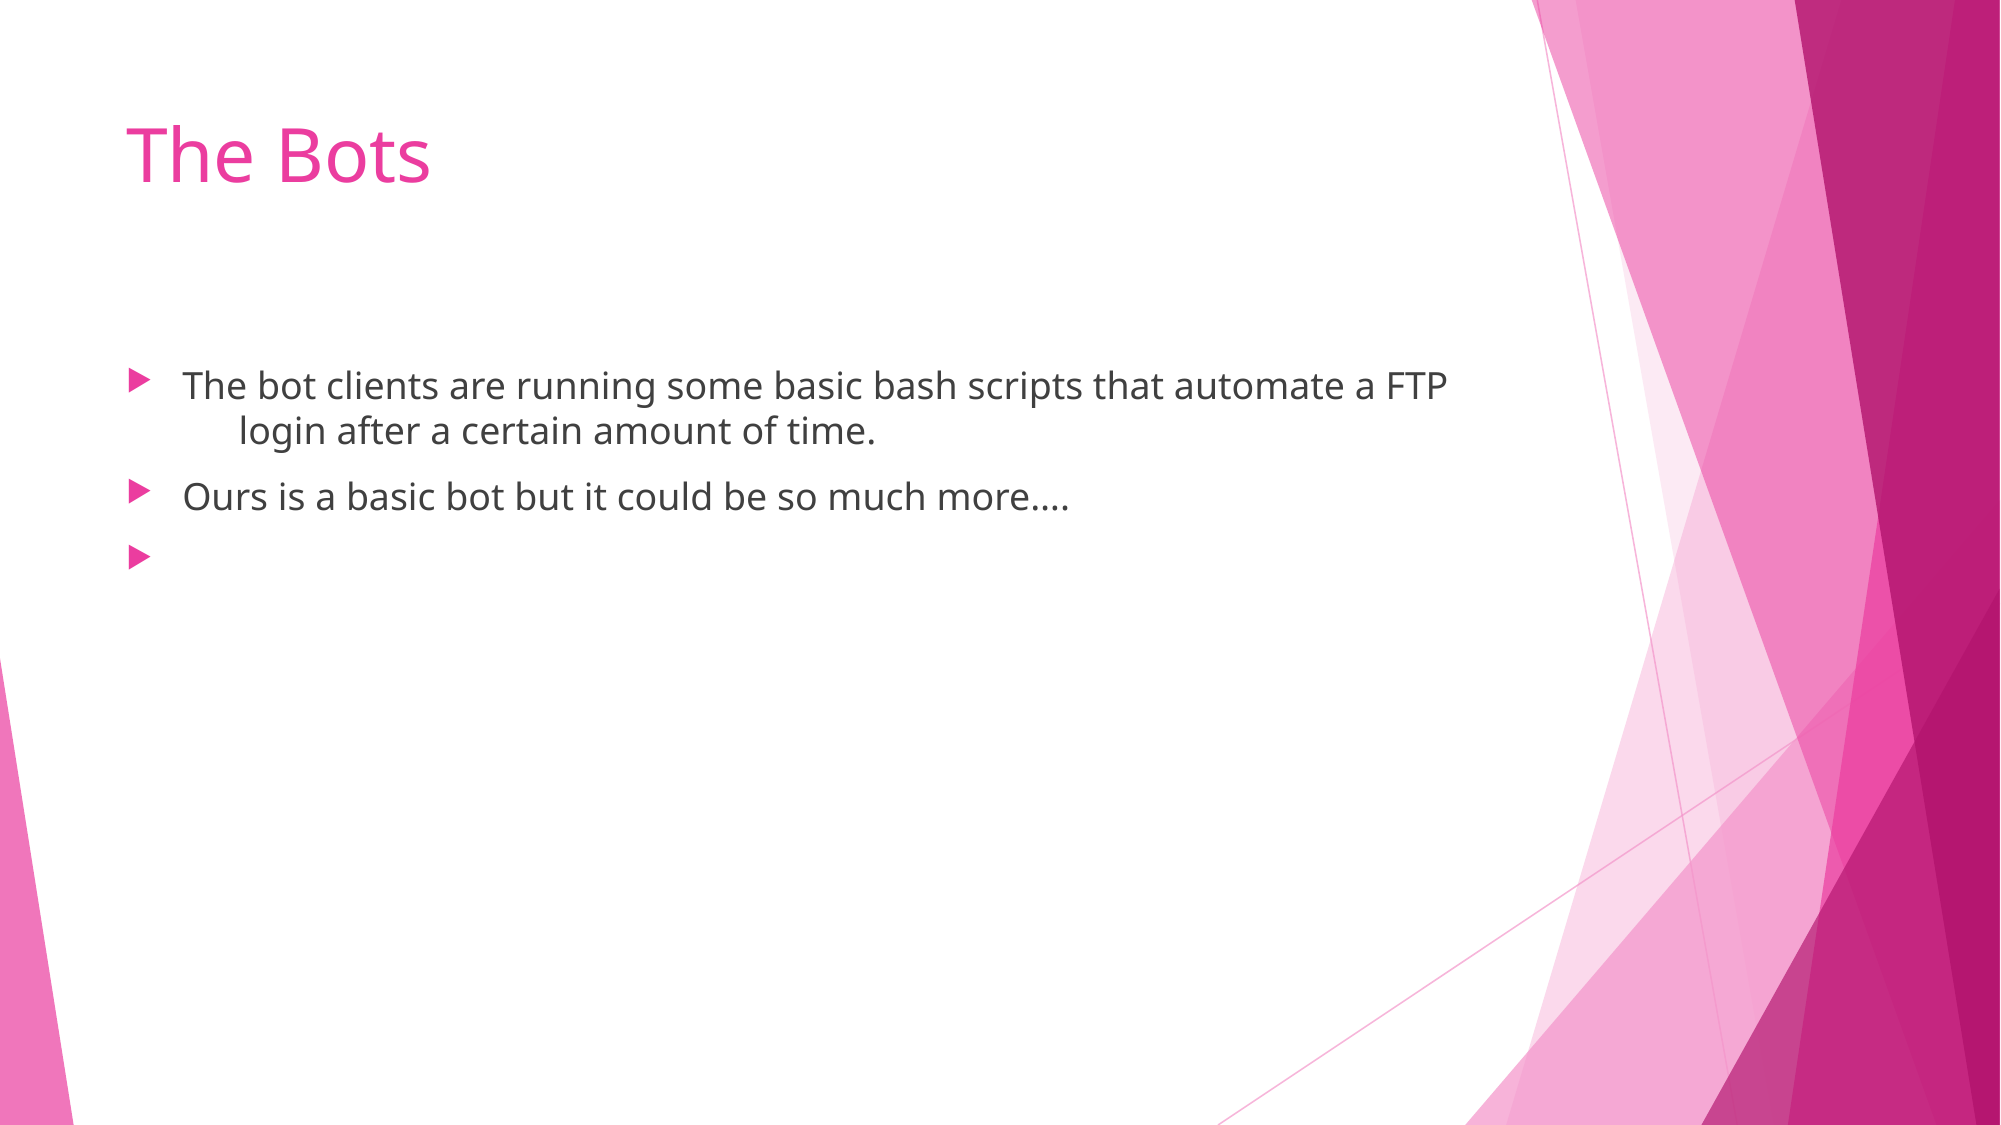

# The Bots
The bot clients are running some basic bash scripts that automate a FTP login after a certain amount of time.
Ours is a basic bot but it could be so much more….